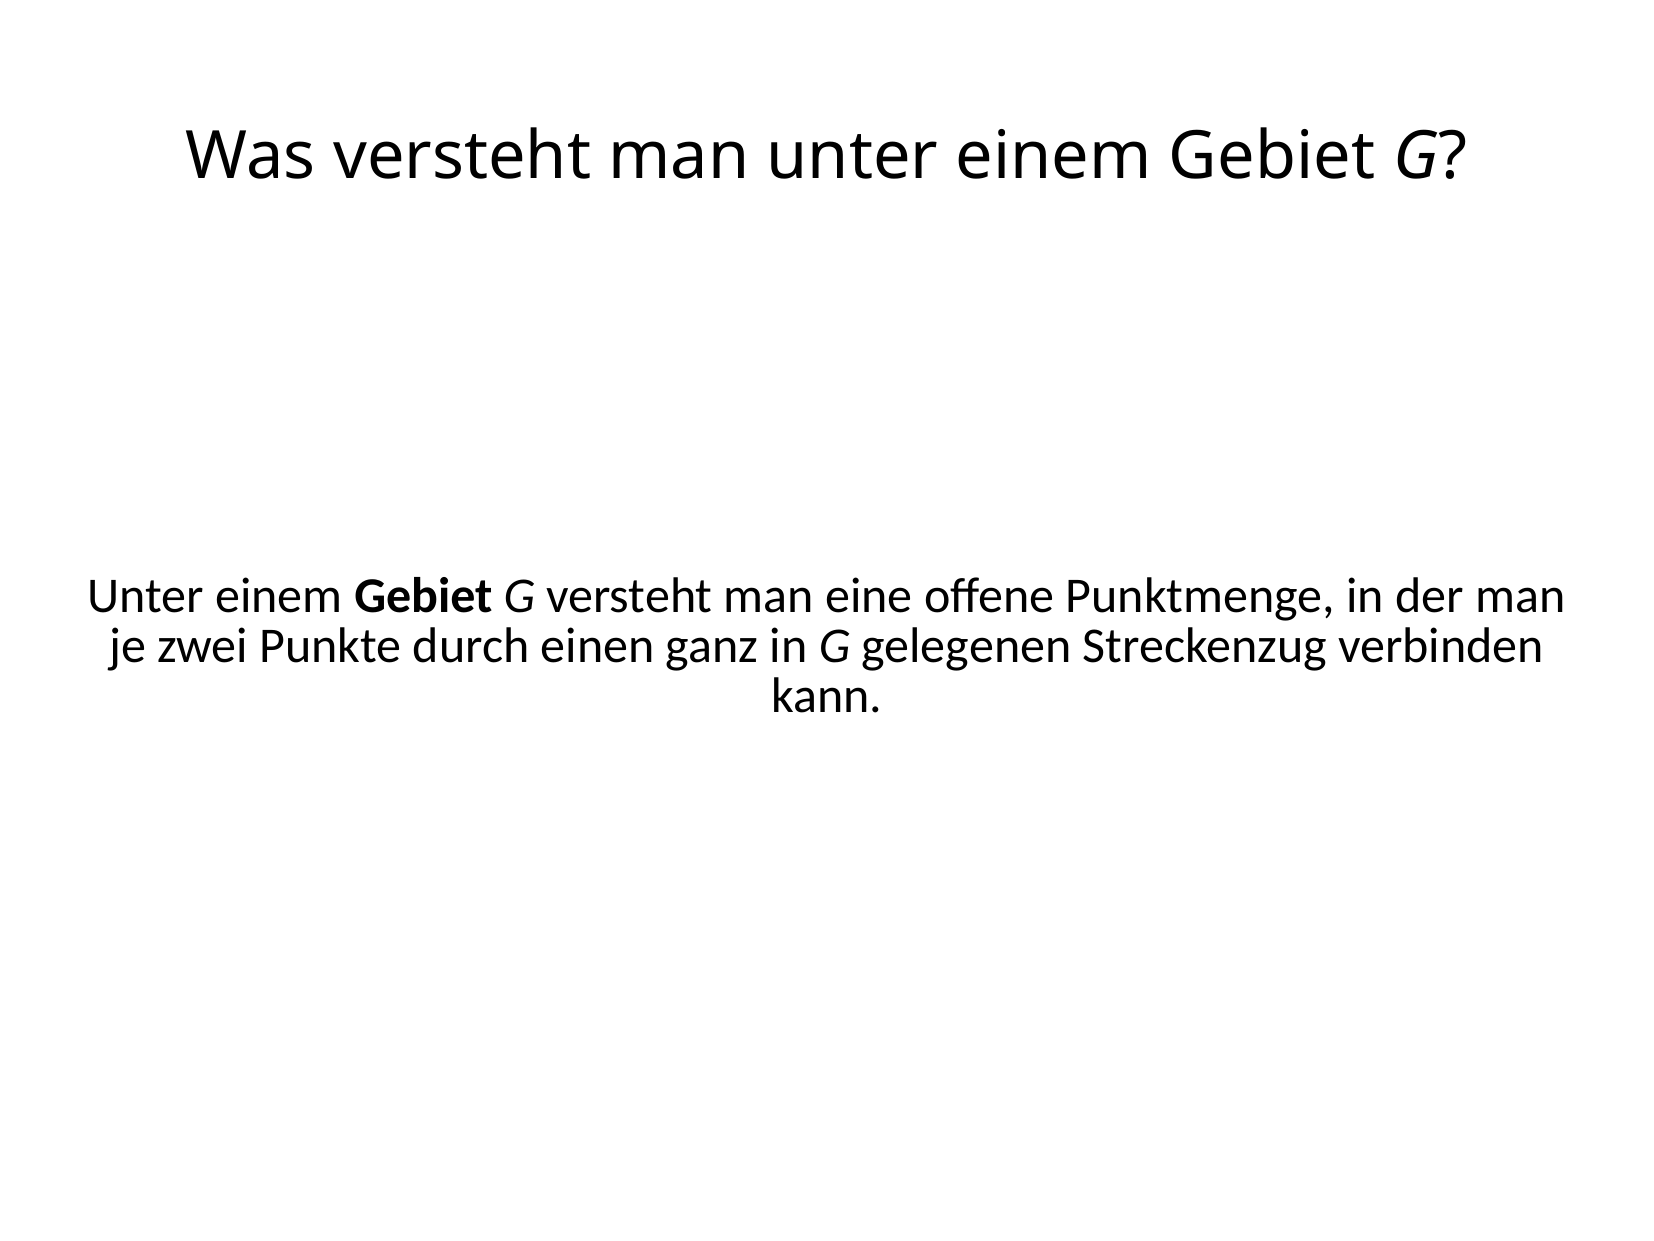

# Was versteht man unter einem Gebiet G?
Unter einem Gebiet G versteht man eine offene Punktmenge, in der man je zwei Punkte durch einen ganz in G gelegenen Streckenzug verbinden kann.